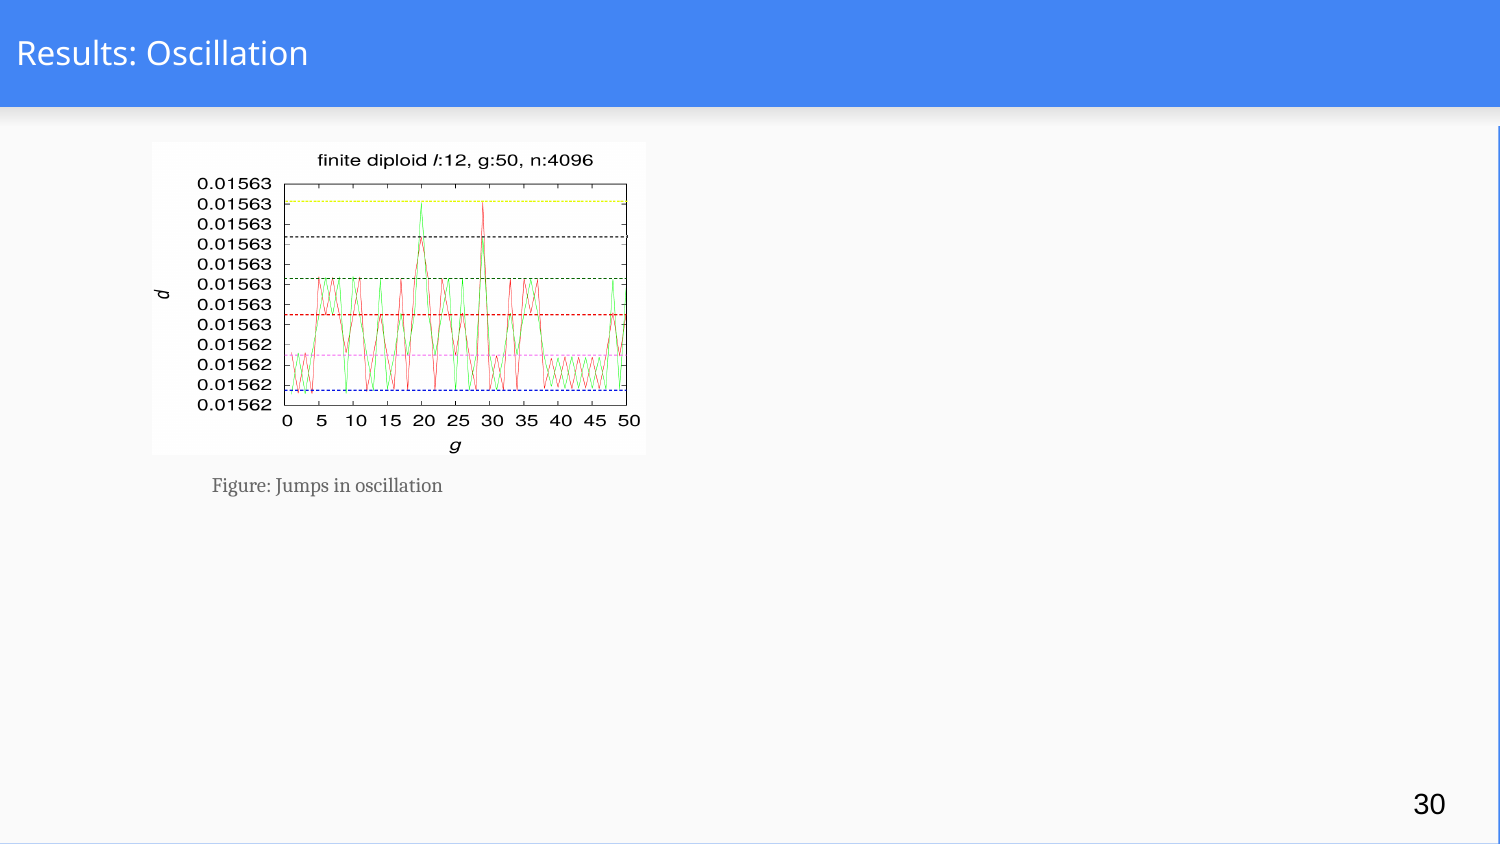

# Results: Oscillation
Figure: Jumps in oscillation
30